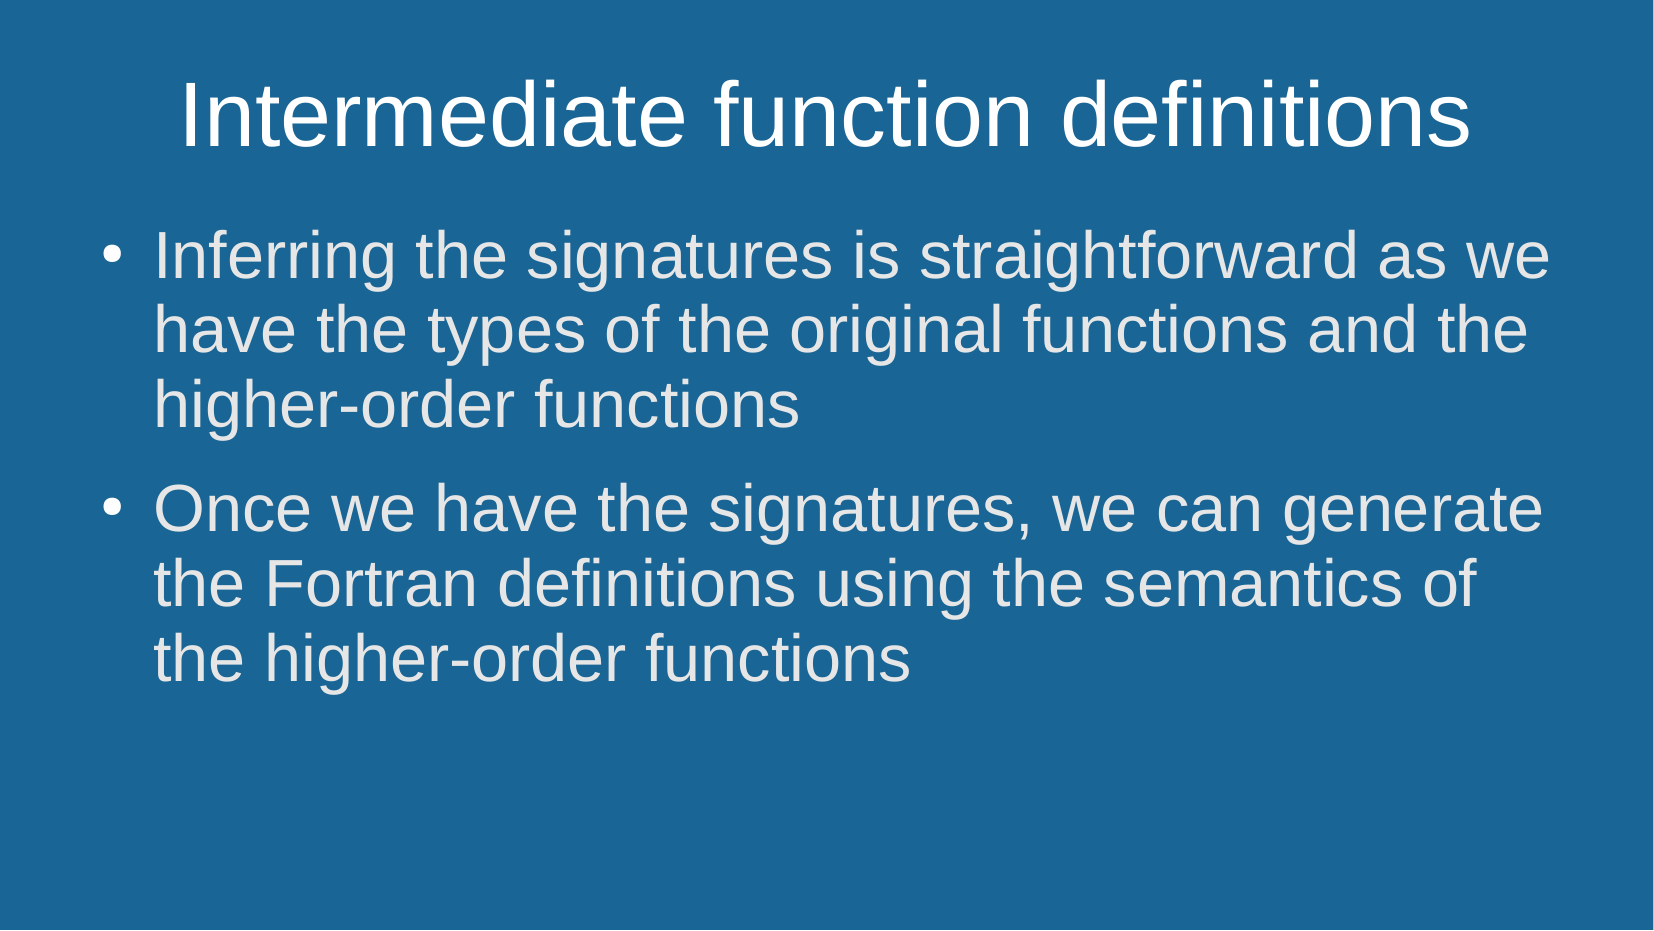

# Intermediate function definitions
Inferring the signatures is straightforward as we have the types of the original functions and the higher-order functions
Once we have the signatures, we can generate the Fortran definitions using the semantics of the higher-order functions